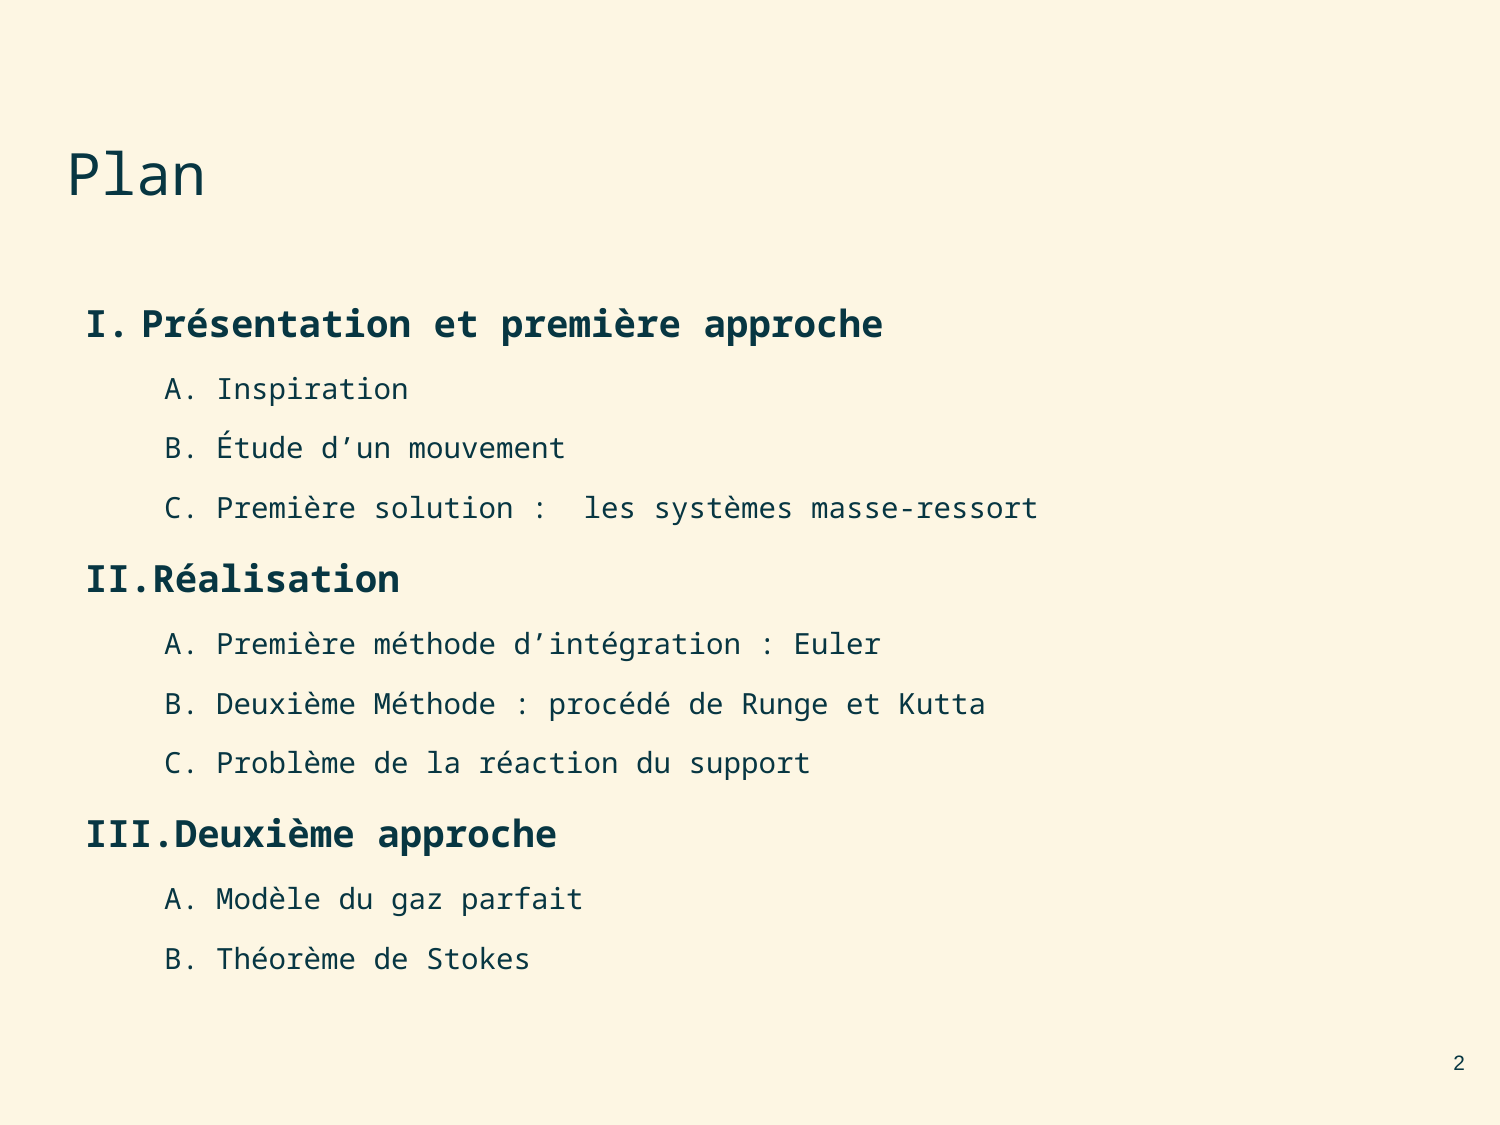

# Plan
Présentation et première approche
Inspiration
Étude d’un mouvement
Première solution : les systèmes masse-ressort
Réalisation
Première méthode d’intégration : Euler
Deuxième Méthode : procédé de Runge et Kutta
Problème de la réaction du support
Deuxième approche
Modèle du gaz parfait
Théorème de Stokes
2